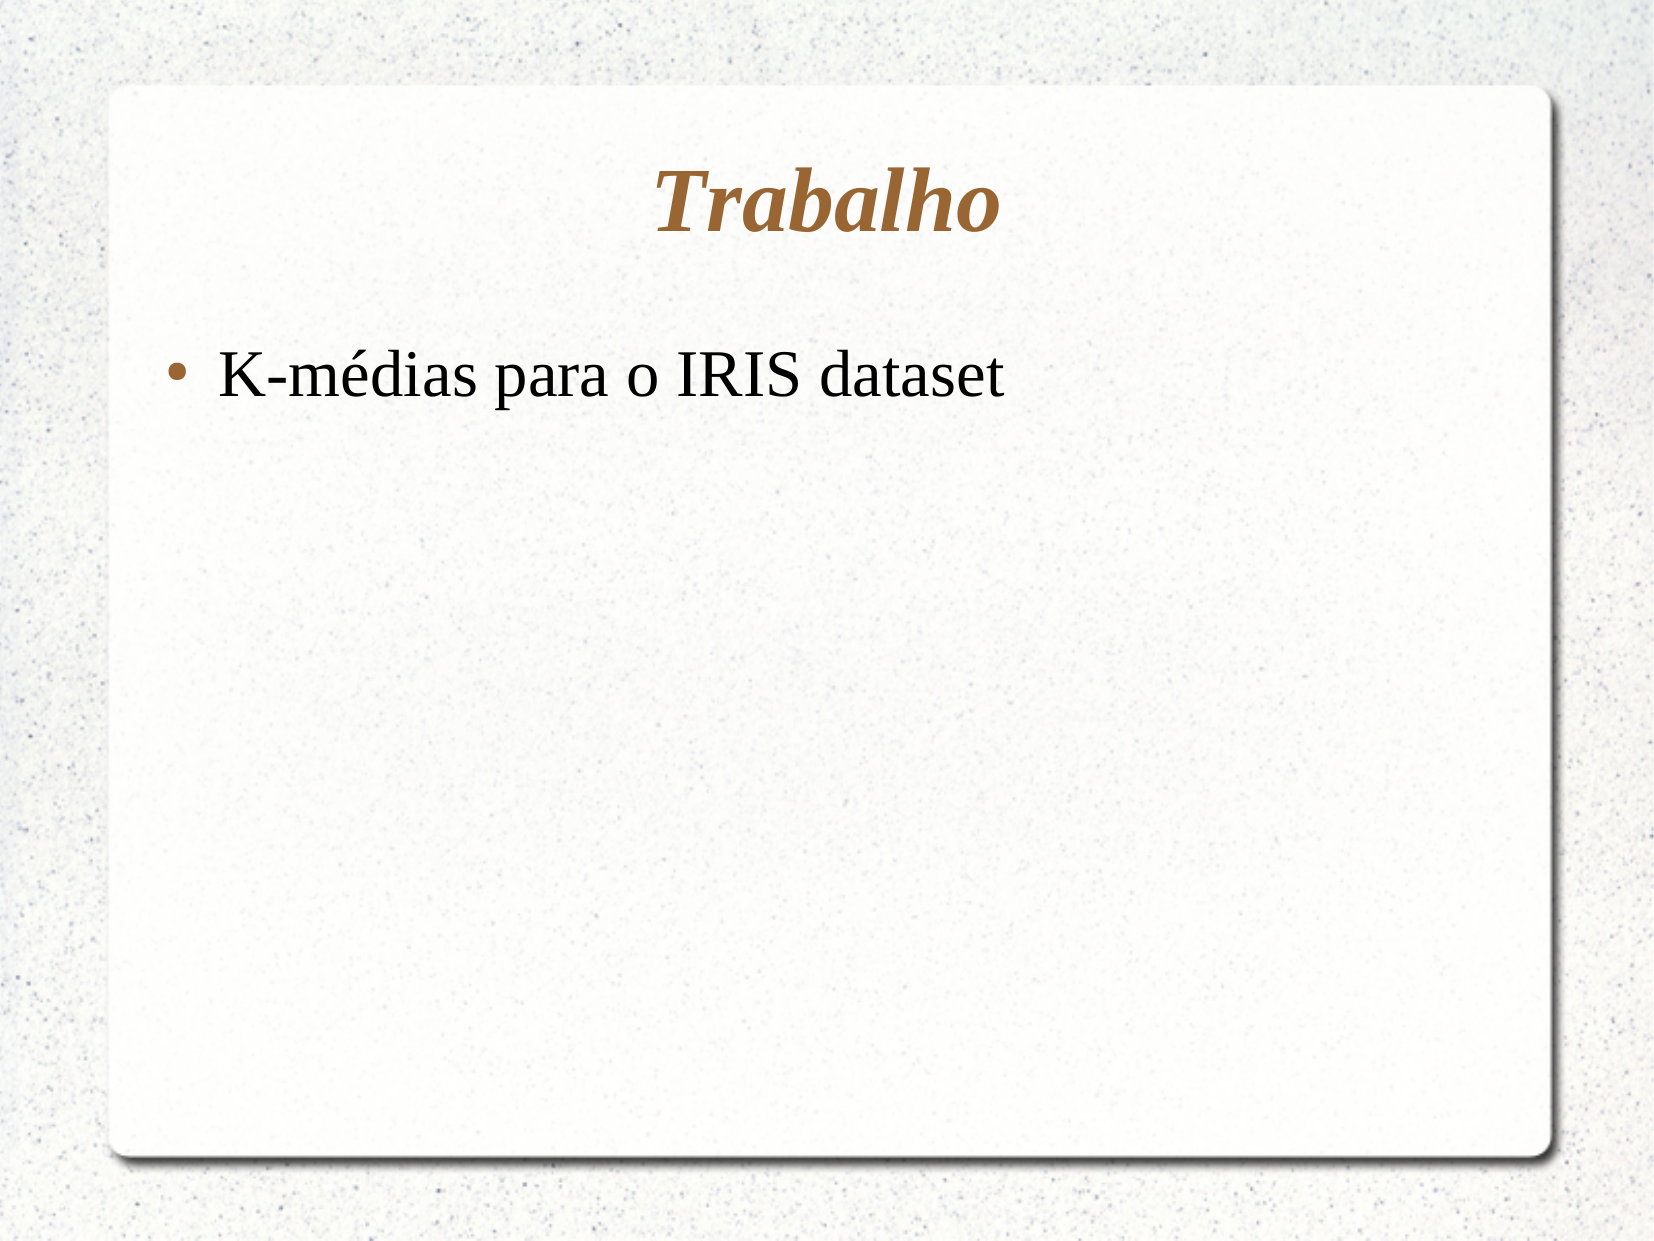

# Trabalho
K-médias para o IRIS dataset